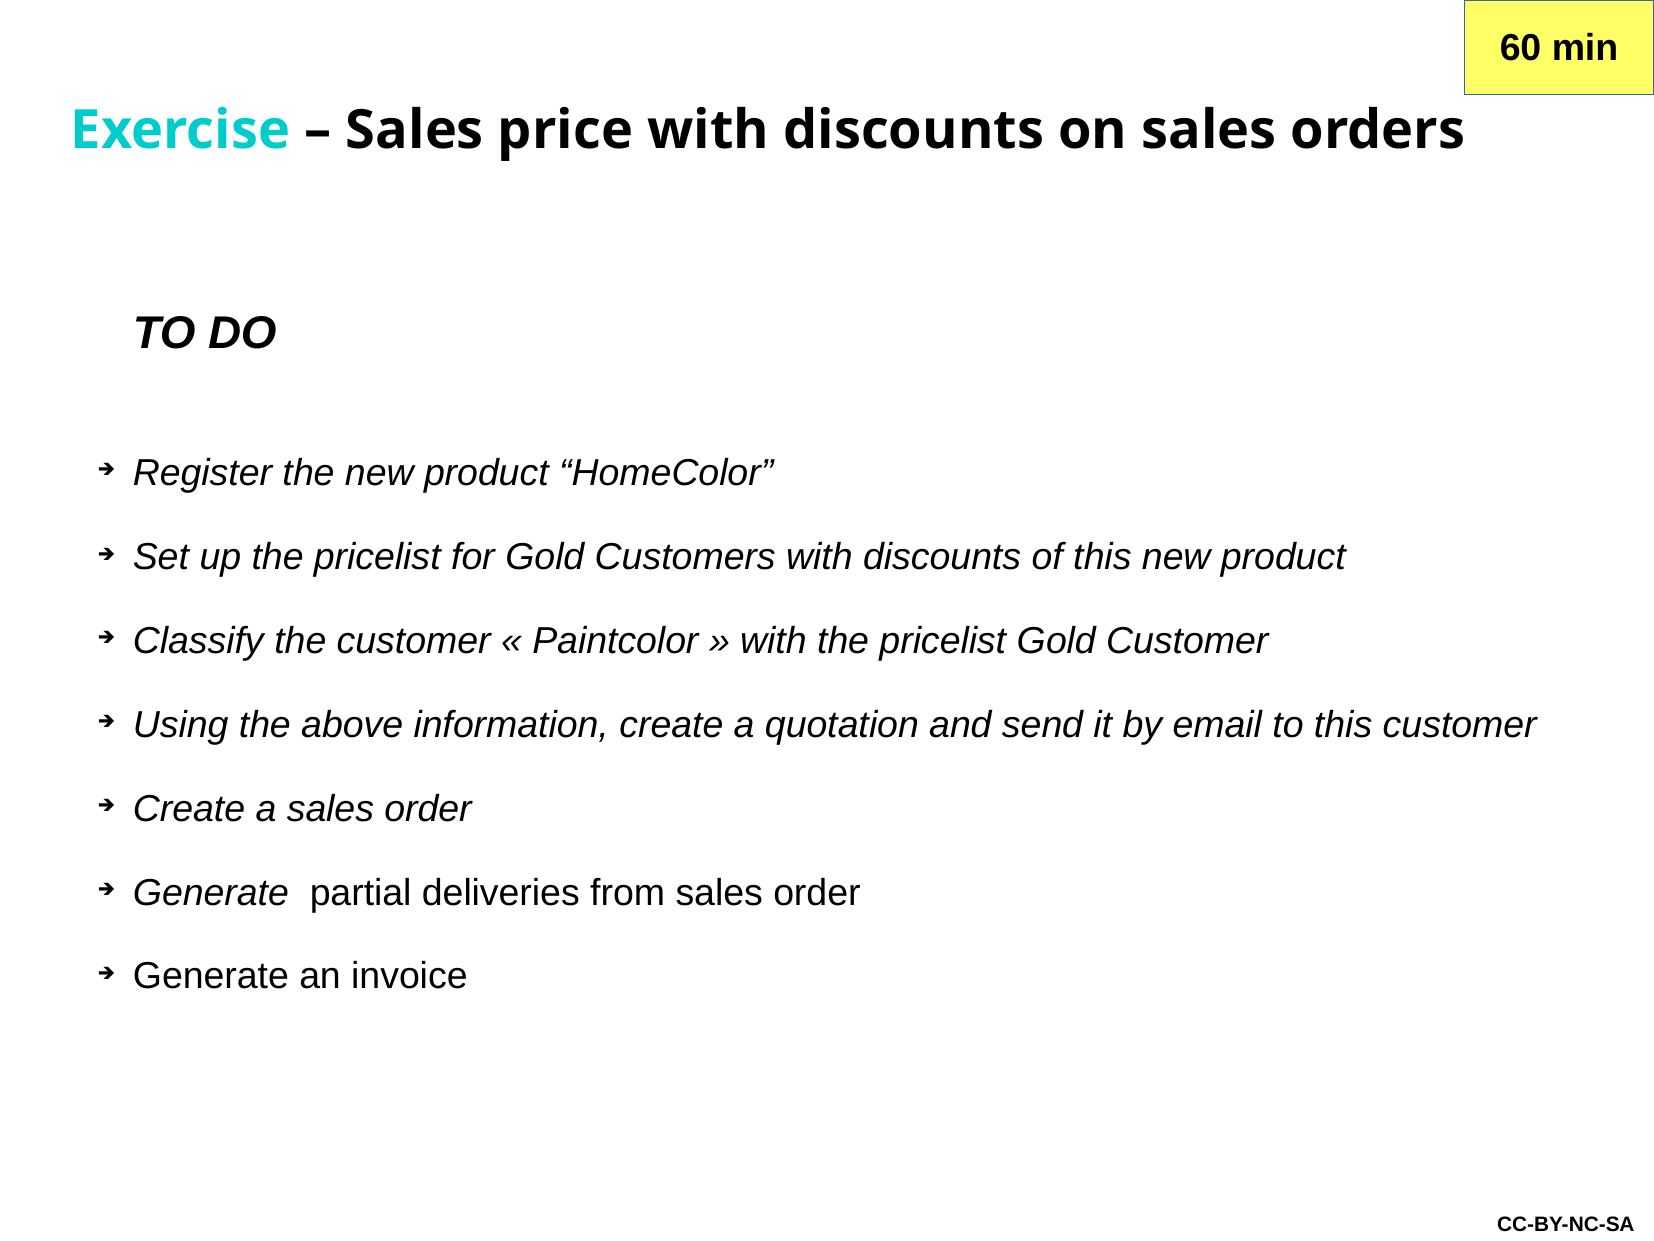

60 min
# Exercise – Sales price with discounts on sales orders
TO DO
Register the new product “HomeColor”
Set up the pricelist for Gold Customers with discounts of this new product
Classify the customer « Paintcolor » with the pricelist Gold Customer
Using the above information, create a quotation and send it by email to this customer
Create a sales order
Generate partial deliveries from sales order
Generate an invoice
CC-BY-NC-SA